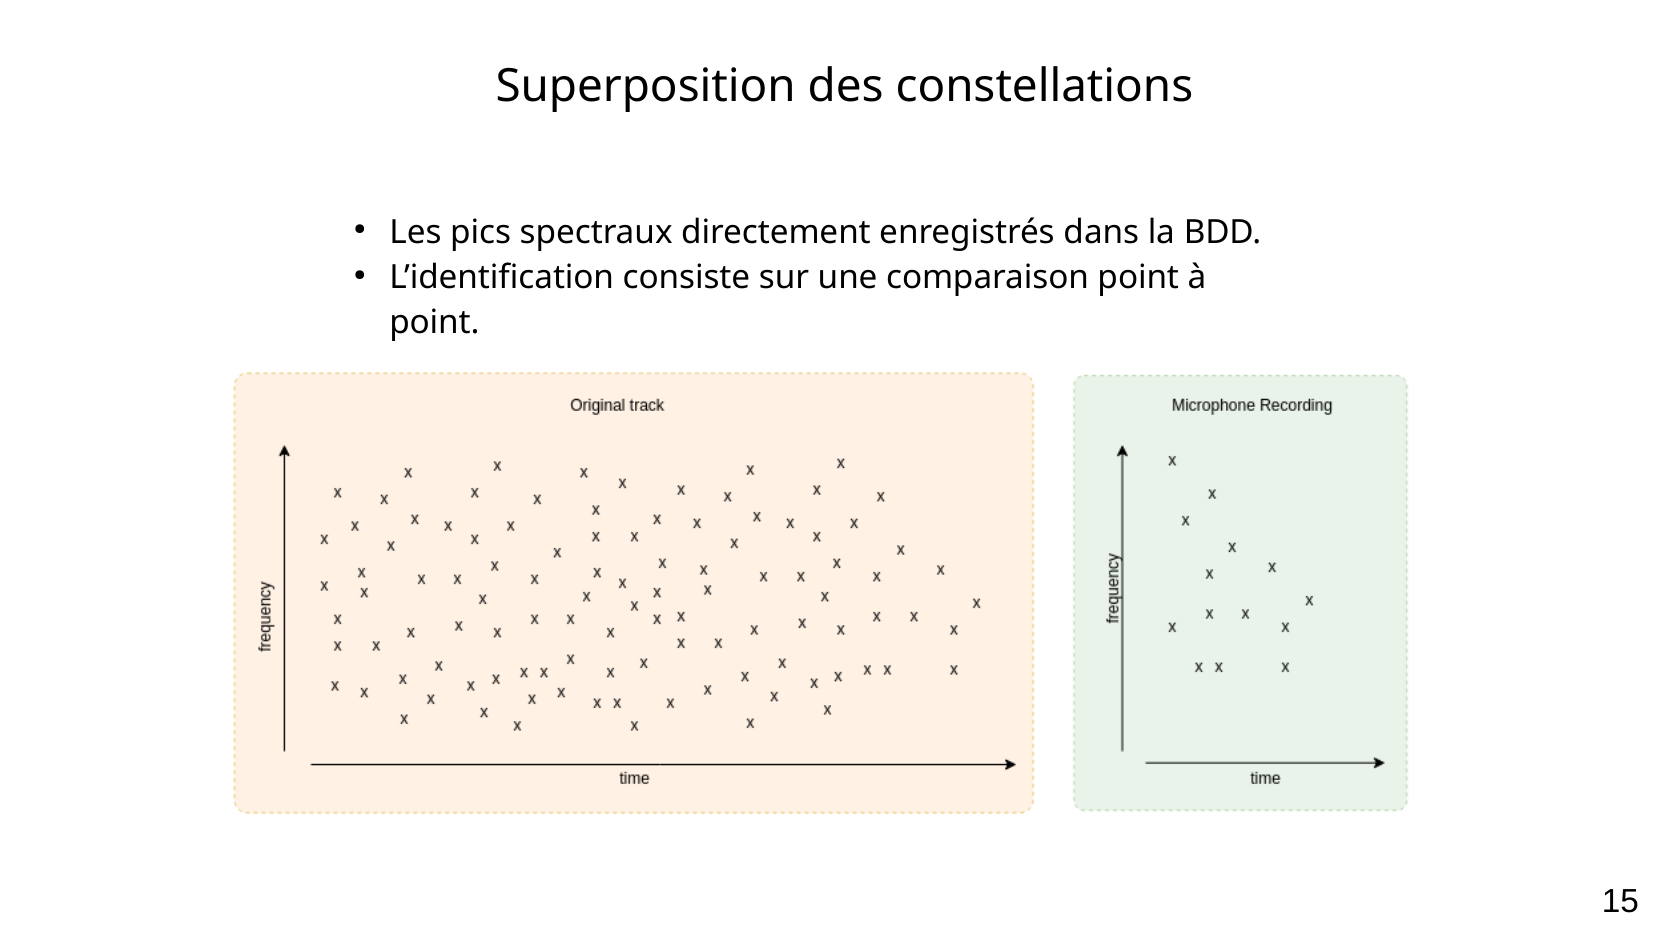

Superposition des constellations
Les pics spectraux directement enregistrés dans la BDD.
L’identification consiste sur une comparaison point à point.